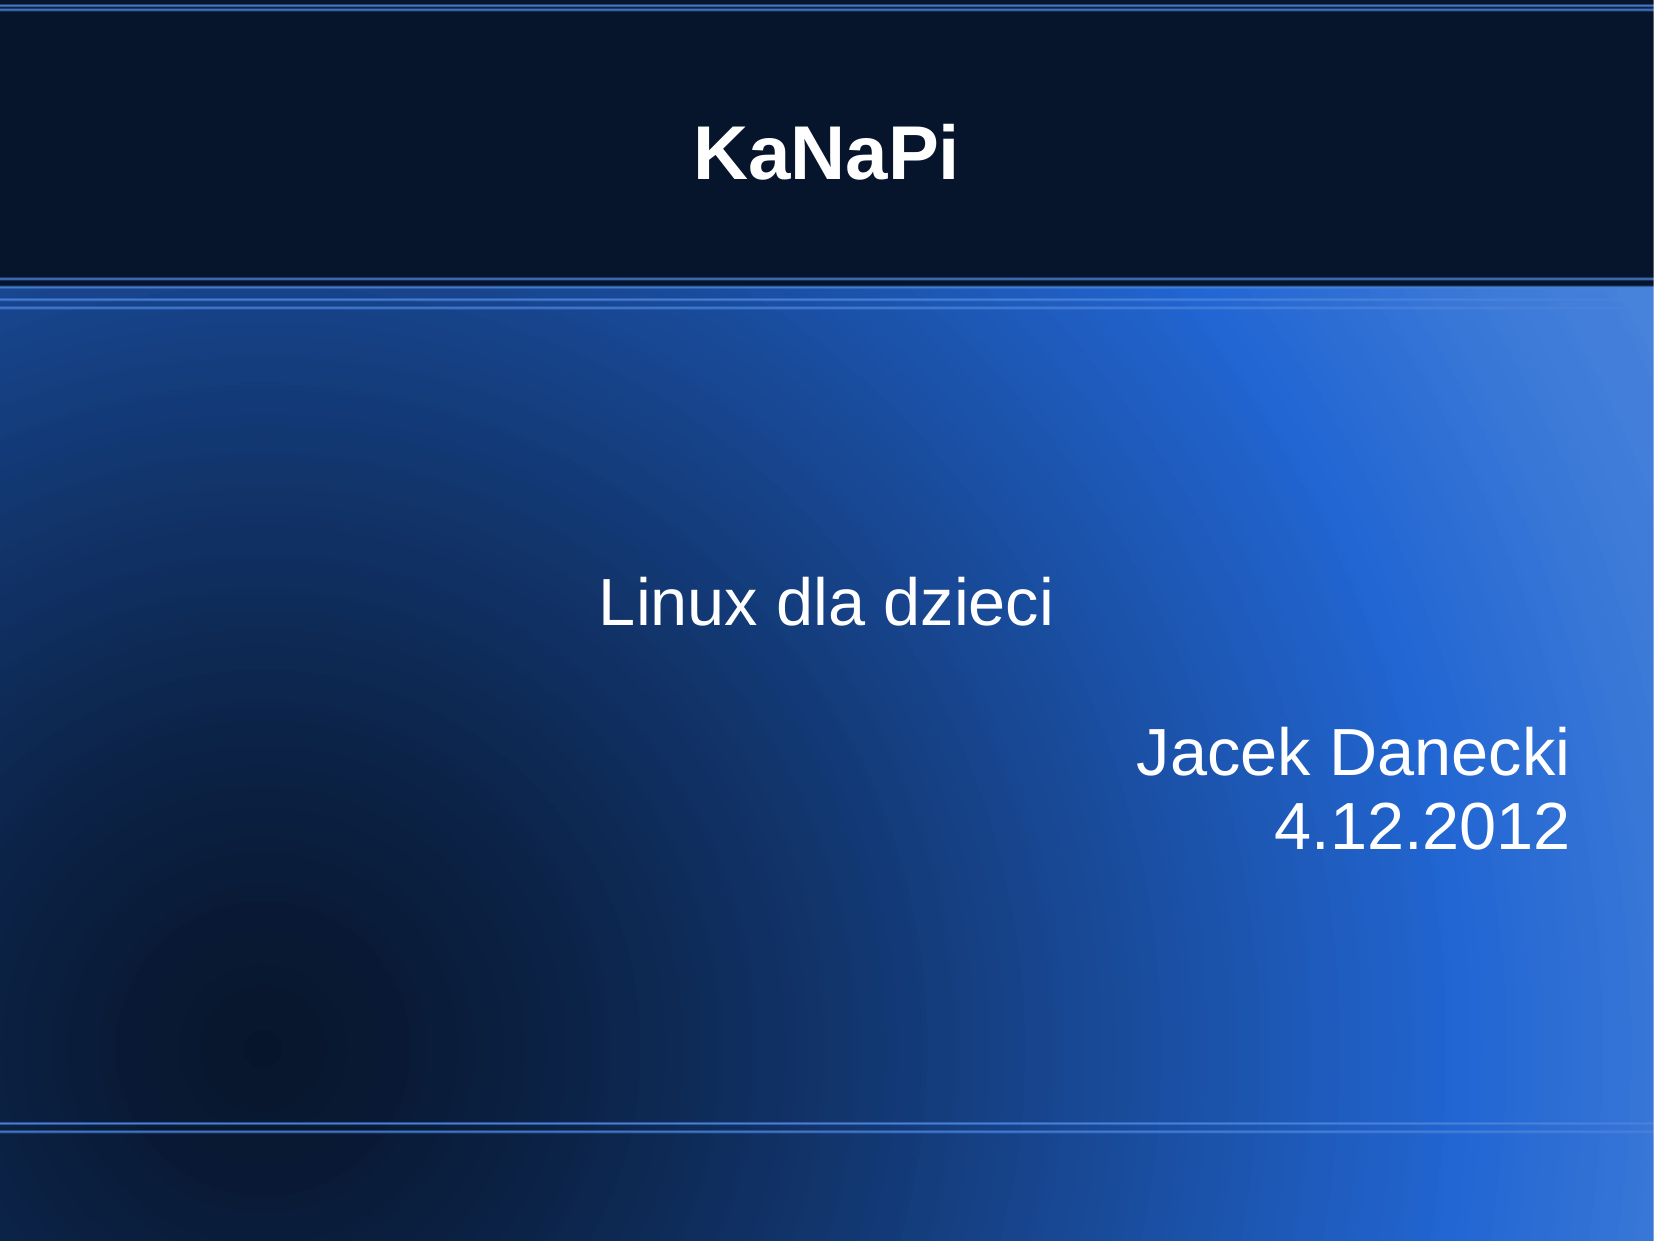

# KaNaPi
Linux dla dzieci
Jacek Danecki
4.12.2012